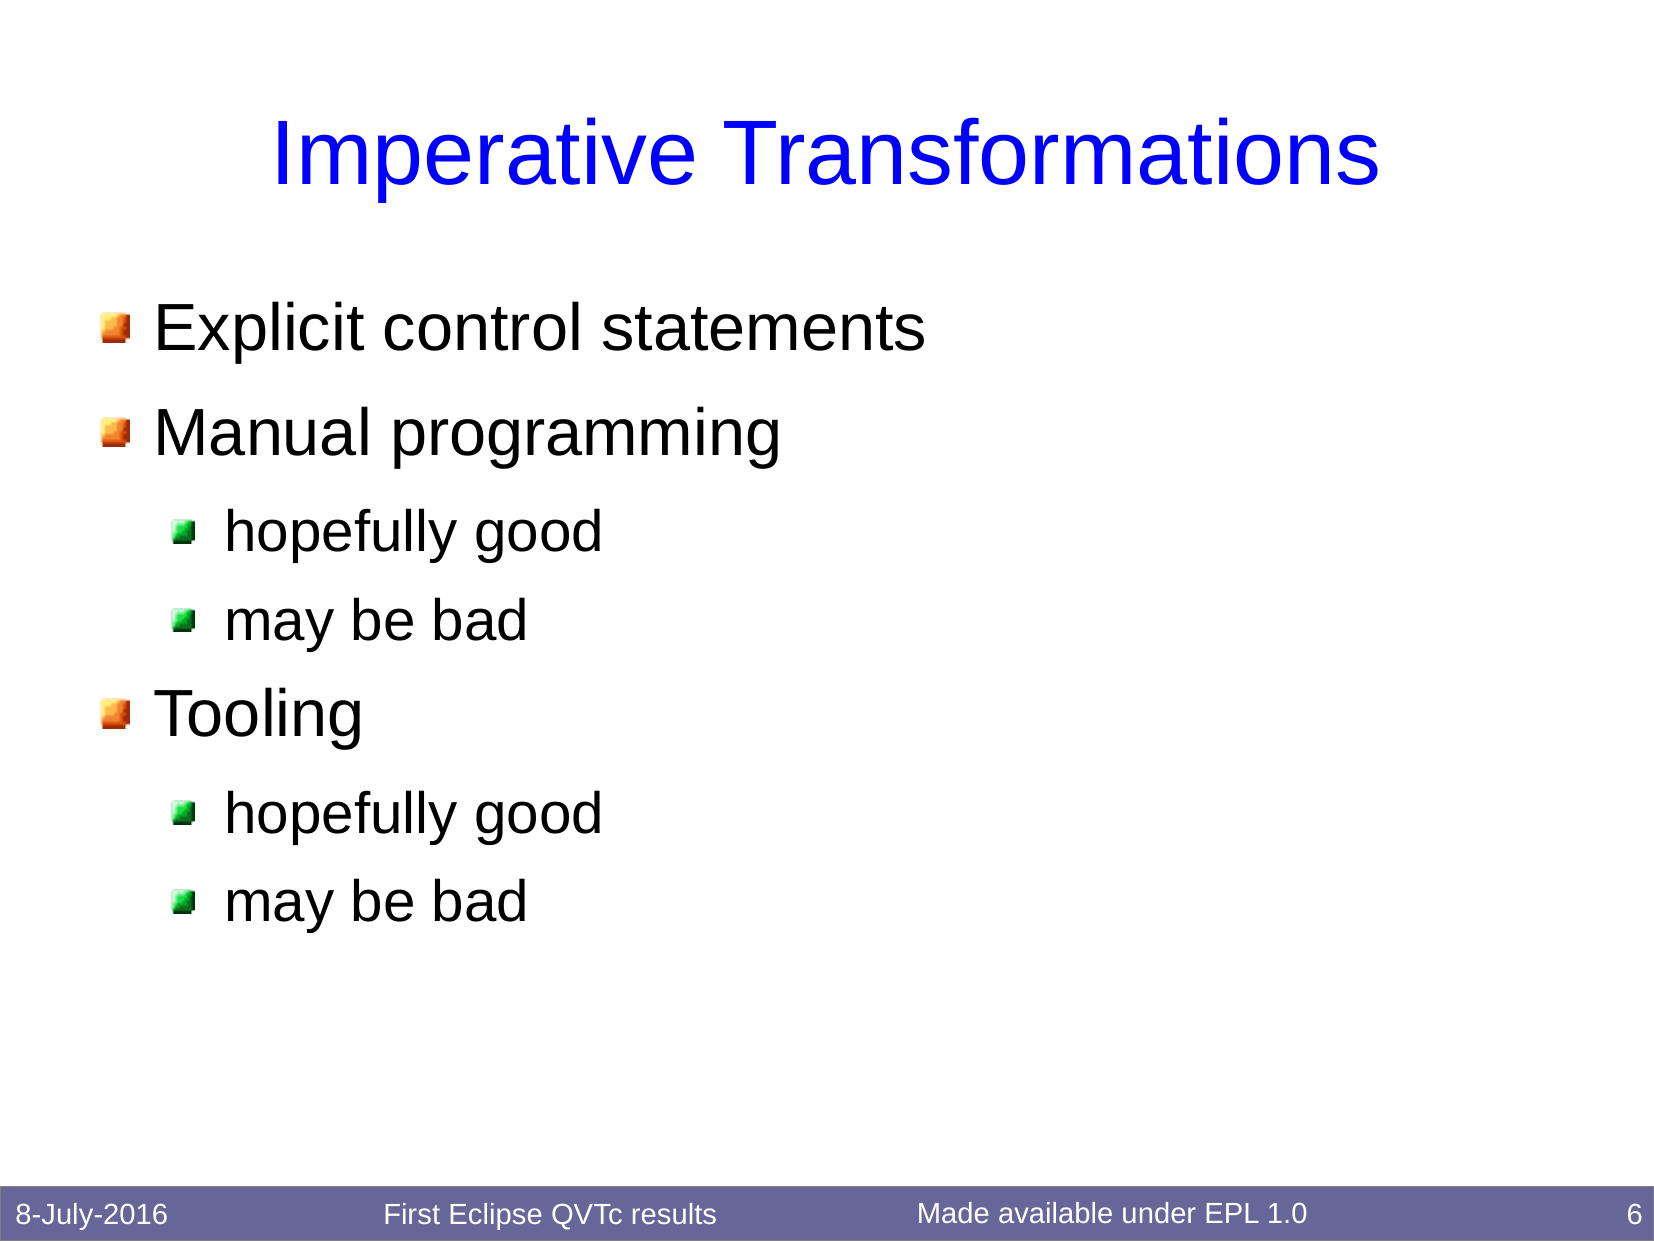

# Imperative Transformations
Explicit control statements
Manual programming
hopefully good
may be bad
Tooling
hopefully good
may be bad
8-July-2016
First Eclipse QVTc results
6